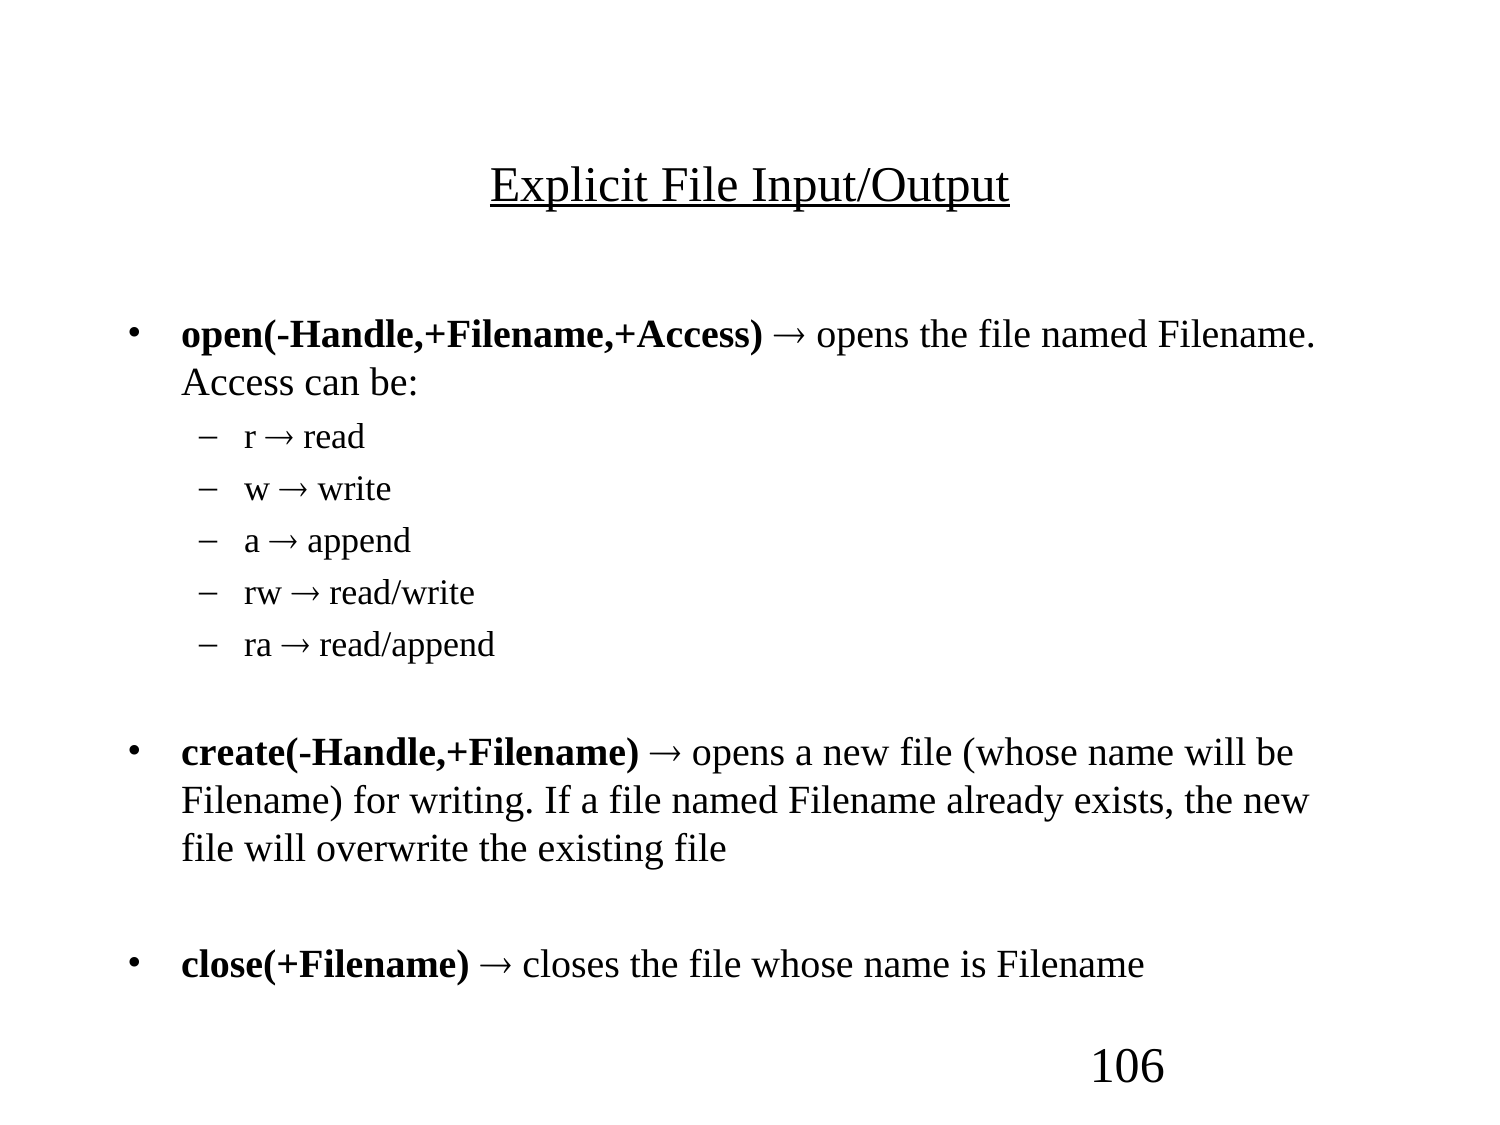

# Explicit File Input/Output
open(-Handle,+Filename,+Access)  opens the file named Filename. Access can be:
r  read
w  write
a  append
rw  read/write
ra  read/append
create(-Handle,+Filename)  opens a new file (whose name will be Filename) for writing. If a file named Filename already exists, the new file will overwrite the existing file
close(+Filename)  closes the file whose name is Filename
106